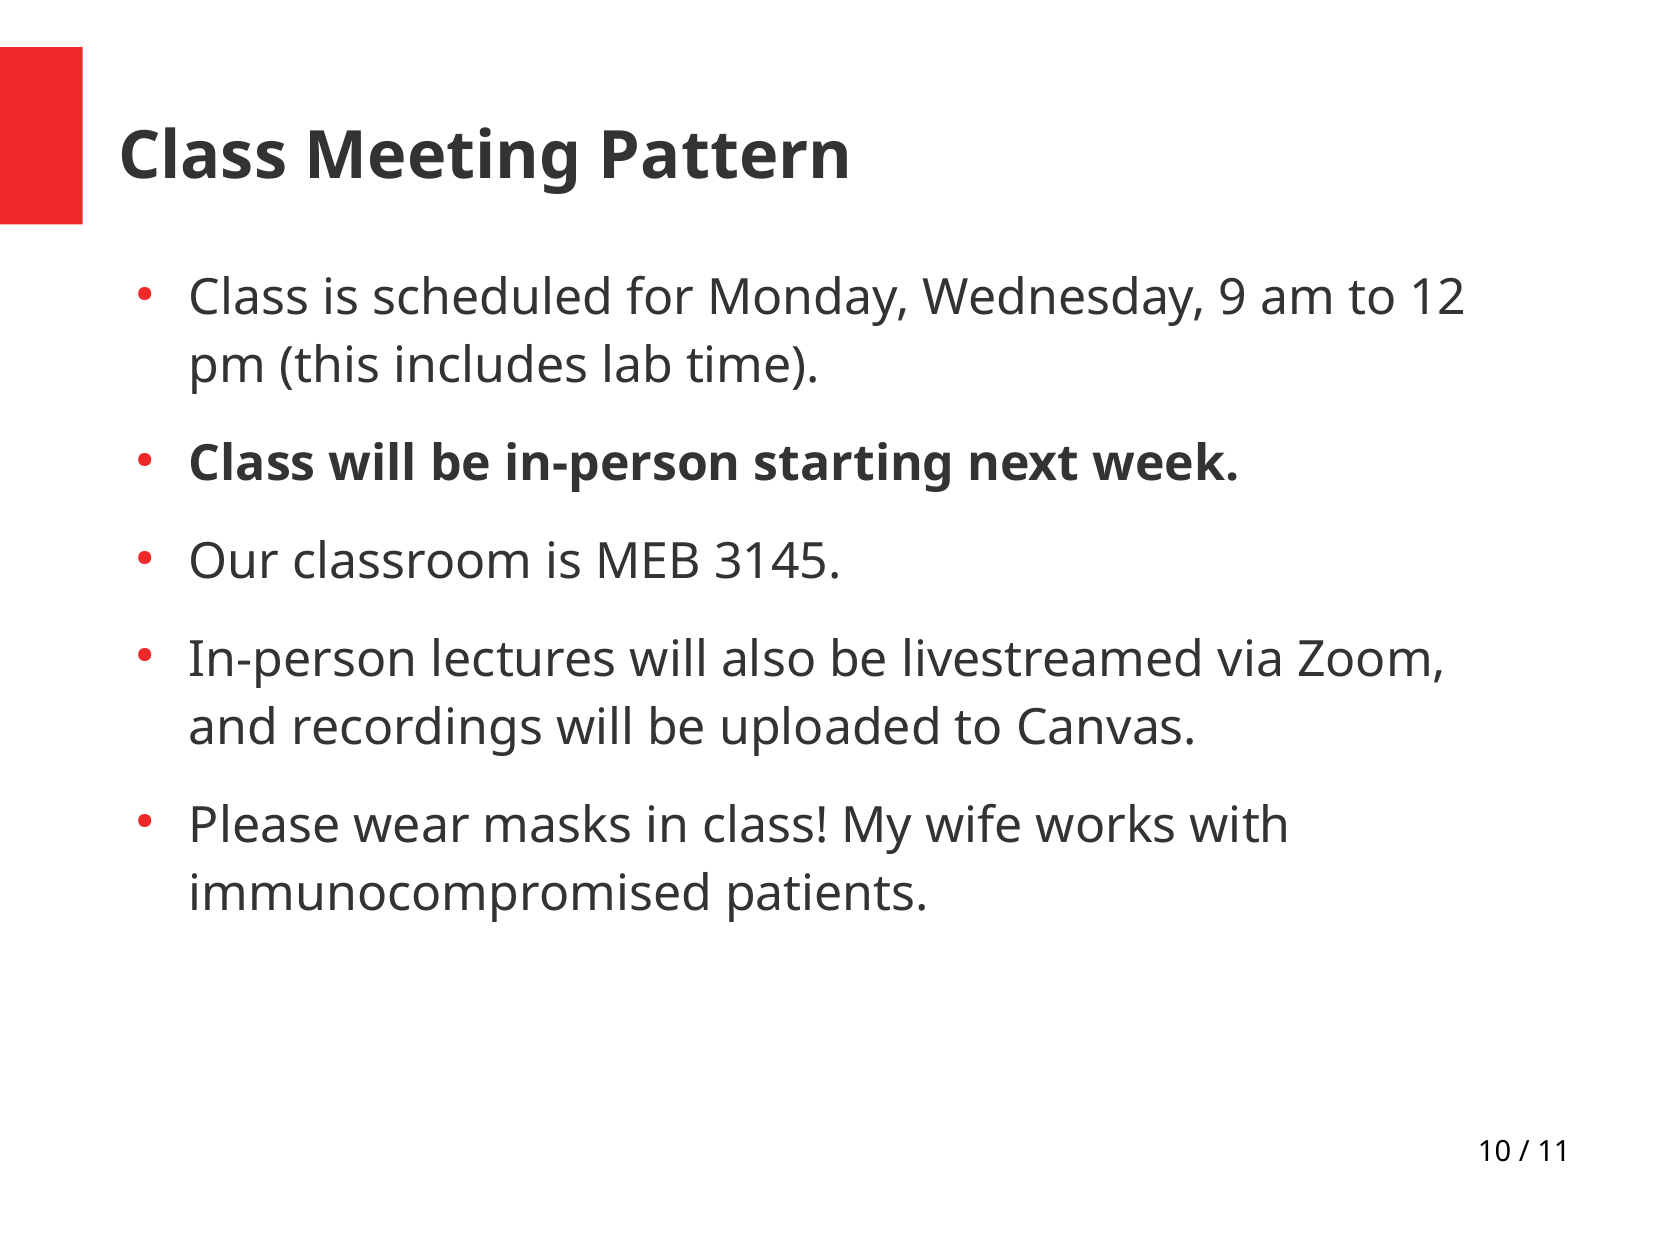

# Class Meeting Pattern
Class is scheduled for Monday, Wednesday, 9 am to 12 pm (this includes lab time).
Class will be in-person starting next week.
Our classroom is MEB 3145.
In-person lectures will also be livestreamed via Zoom, and recordings will be uploaded to Canvas.
Please wear masks in class! My wife works with immunocompromised patients.
10